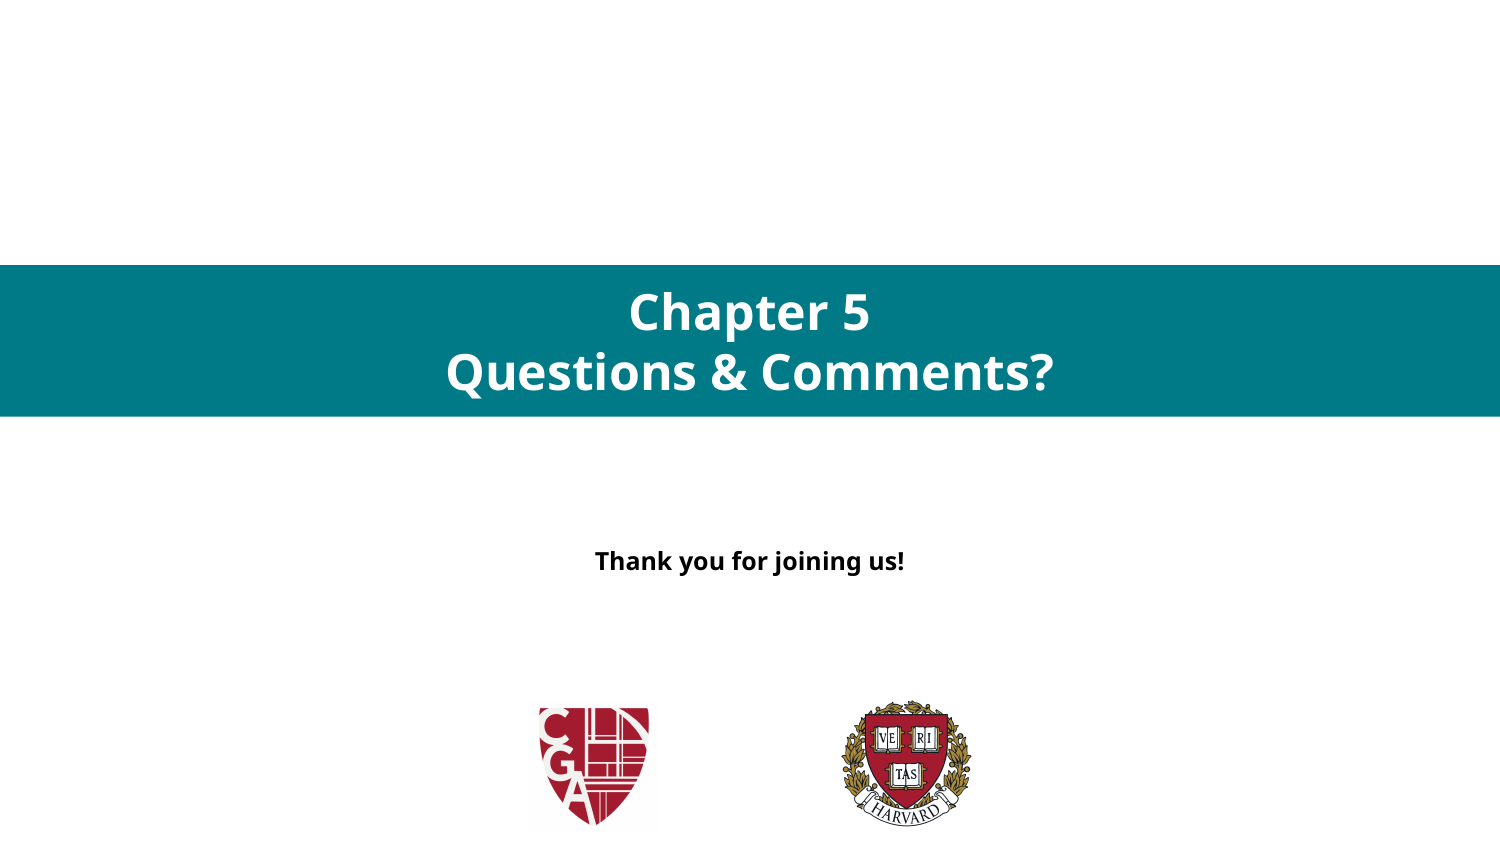

Chapter 5
Questions & Comments?
Thank you for joining us!